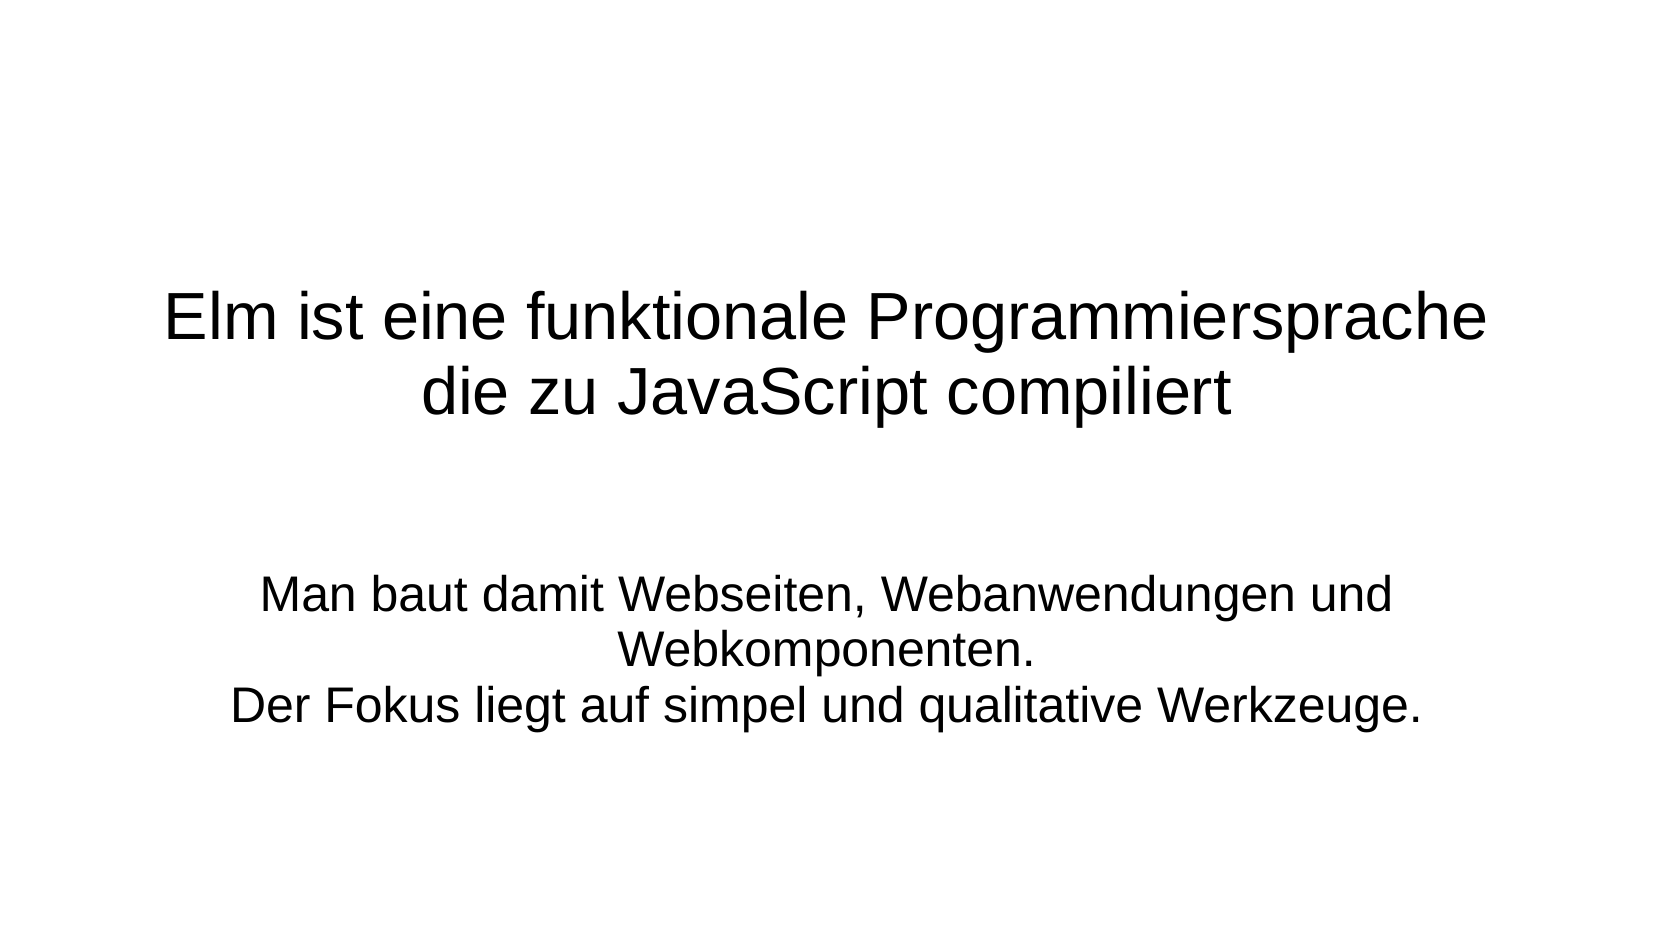

# Elm ist eine funktionale Programmiersprache die zu JavaScript compiliert
Man baut damit Webseiten, Webanwendungen und Webkomponenten.
Der Fokus liegt auf simpel und qualitative Werkzeuge.